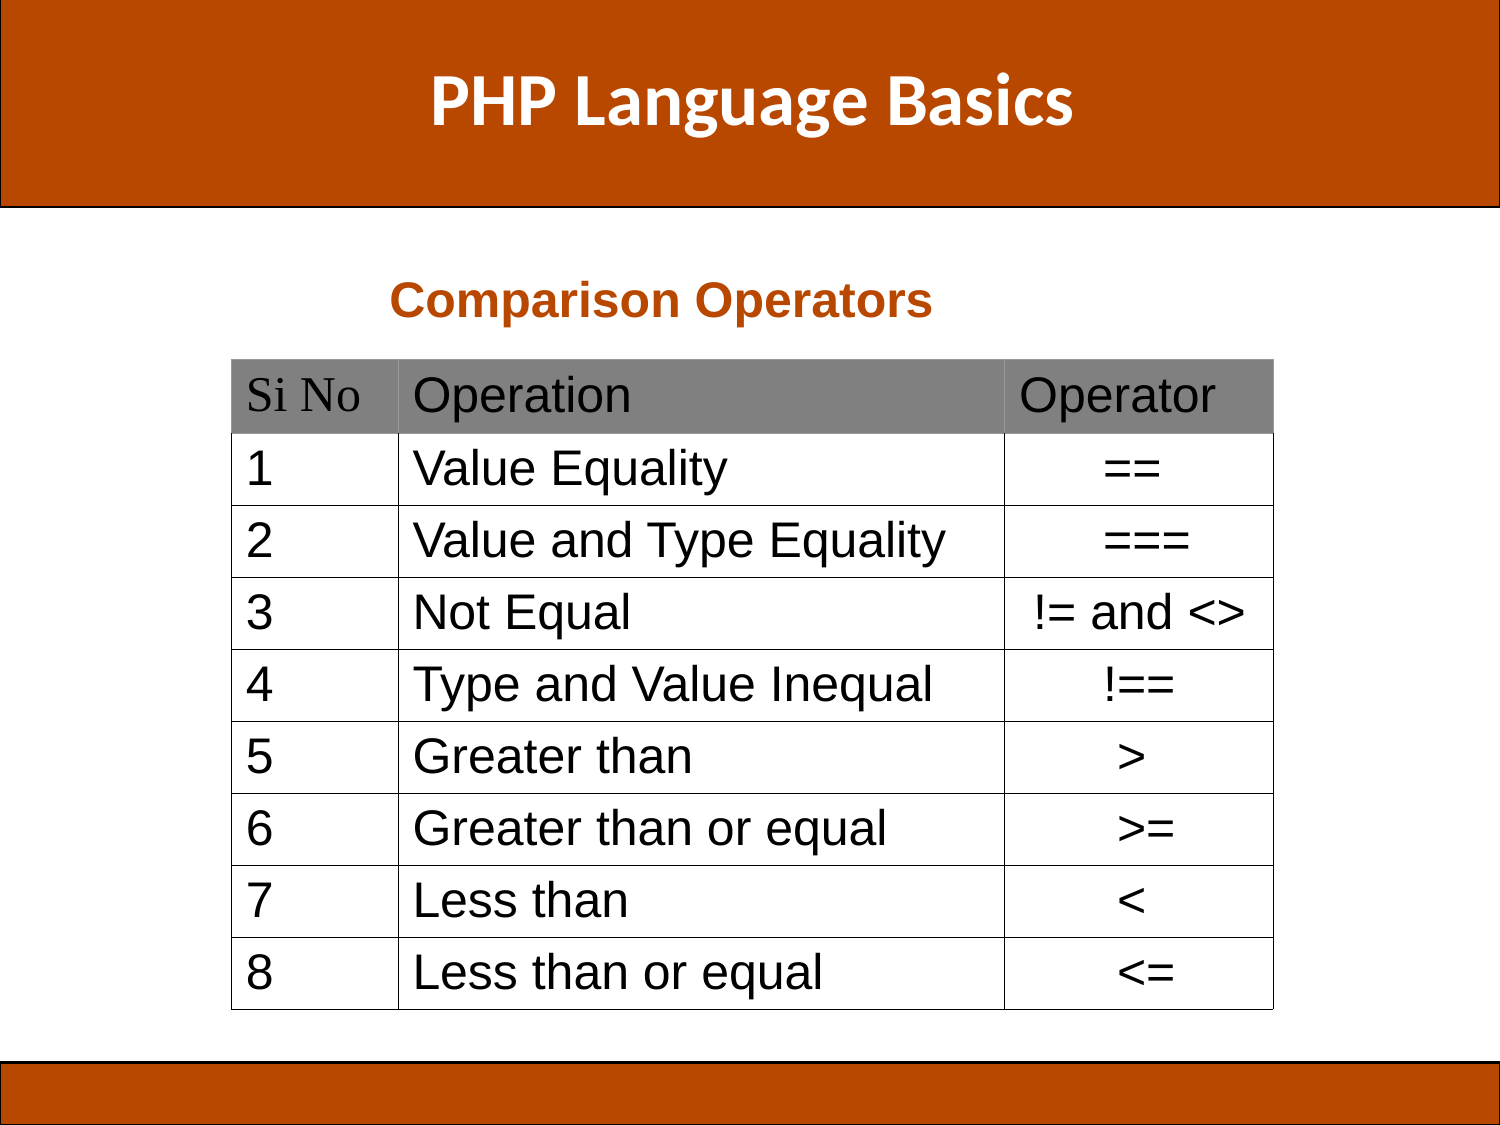

PHP Language Basics
#
Comparison Operators
| Si No | Operation | Operator |
| --- | --- | --- |
| 1 | Value Equality | == |
| 2 | Value and Type Equality | === |
| 3 | Not Equal | != and <> |
| 4 | Type and Value Inequal | !== |
| 5 | Greater than | > |
| 6 | Greater than or equal | >= |
| 7 | Less than | < |
| 8 | Less than or equal | <= |